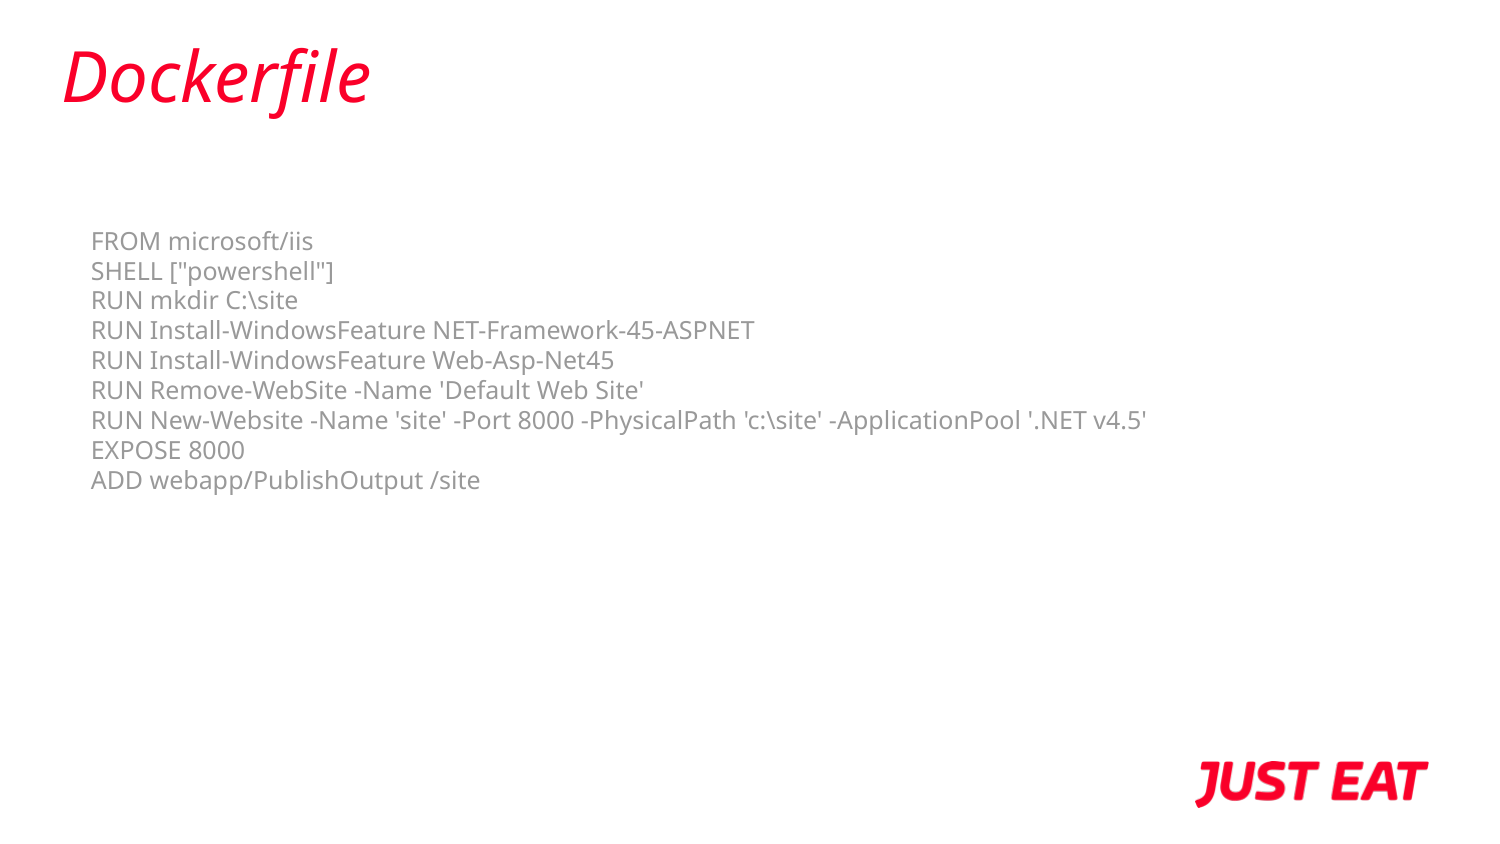

Dockerfile
# FROM microsoft/iis
SHELL ["powershell"]
RUN mkdir C:\site
RUN Install-WindowsFeature NET-Framework-45-ASPNET
RUN Install-WindowsFeature Web-Asp-Net45
RUN Remove-WebSite -Name 'Default Web Site'
RUN New-Website -Name 'site' -Port 8000 -PhysicalPath 'c:\site' -ApplicationPool '.NET v4.5'
EXPOSE 8000
ADD webapp/PublishOutput /site